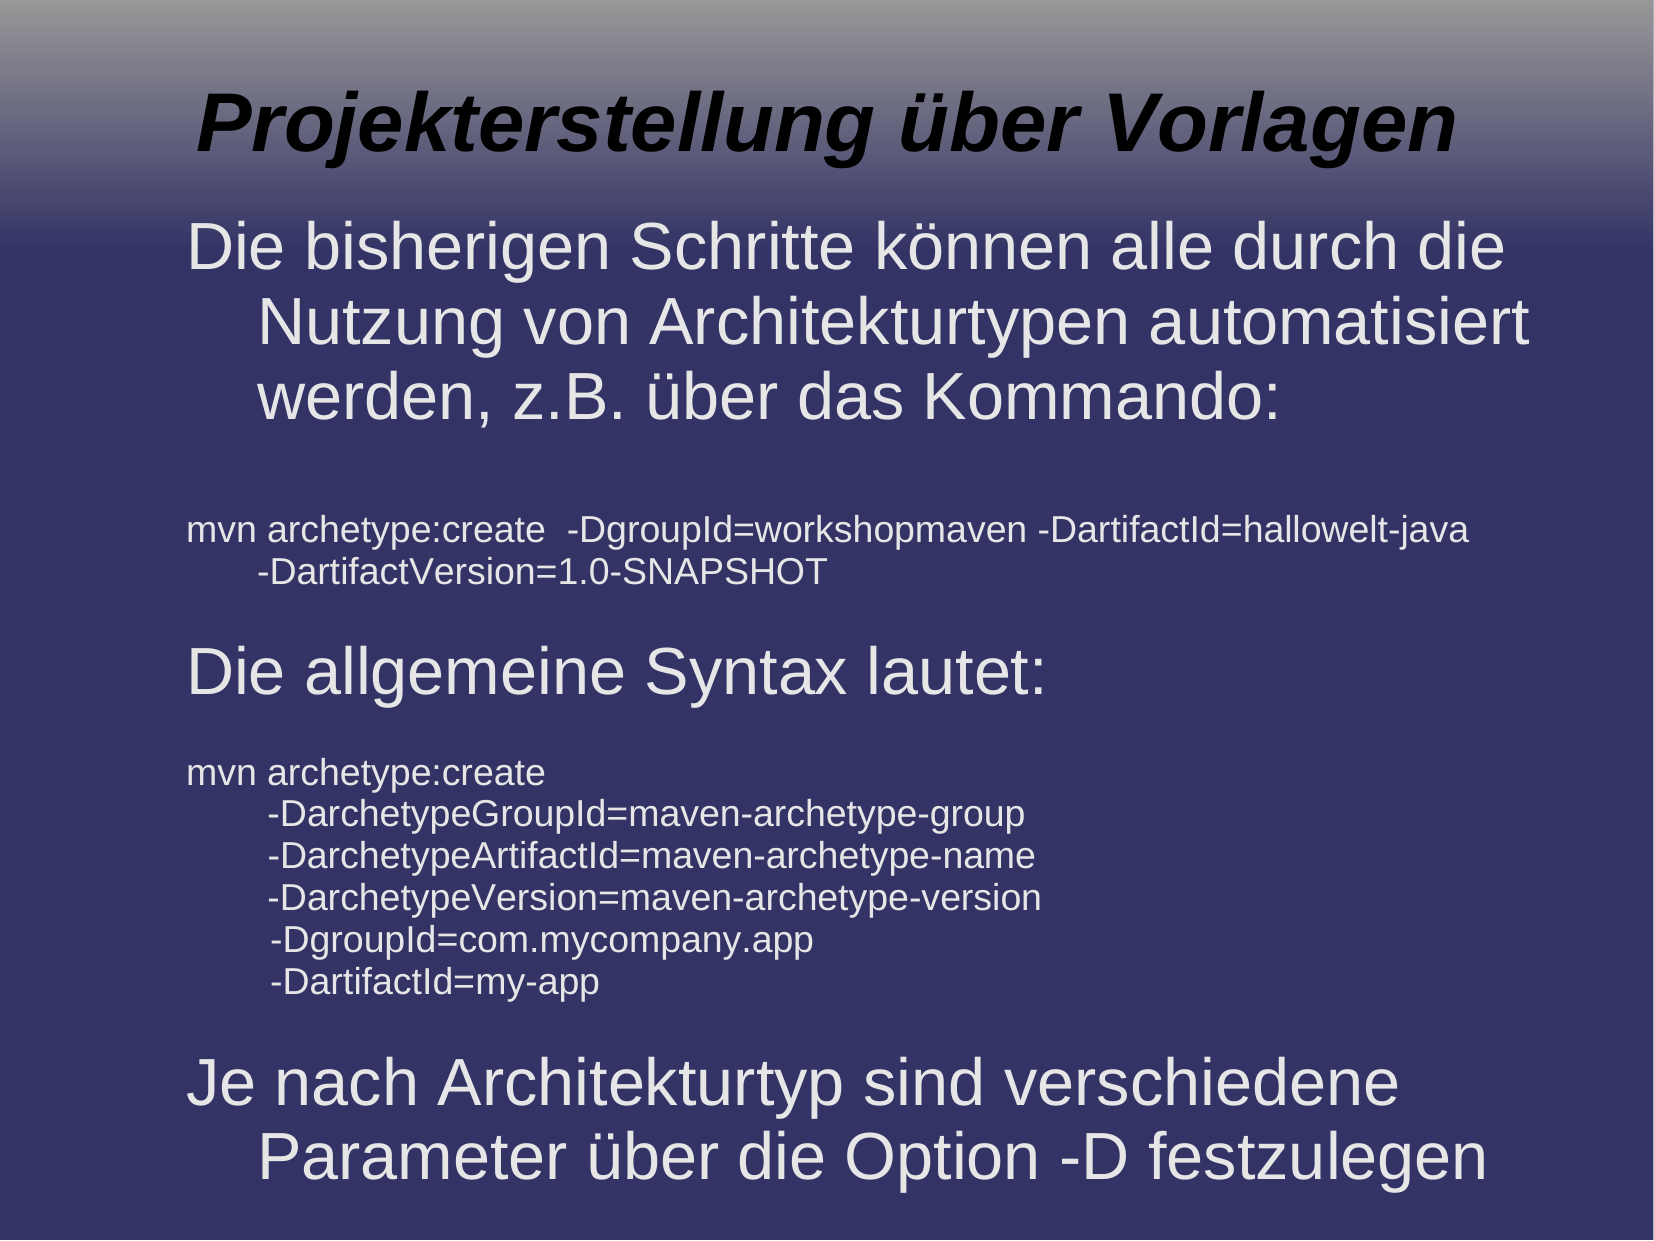

# Projekterstellung über Vorlagen
Die bisherigen Schritte können alle durch die Nutzung von Architekturtypen automatisiert werden, z.B. über das Kommando:
mvn archetype:create -DgroupId=workshopmaven -DartifactId=hallowelt-java
-DartifactVersion=1.0-SNAPSHOT
Die allgemeine Syntax lautet:
mvn archetype:create
 -DarchetypeGroupId=maven-archetype-group
 -DarchetypeArtifactId=maven-archetype-name
 -DarchetypeVersion=maven-archetype-version
 -DgroupId=com.mycompany.app
 -DartifactId=my-app
Je nach Architekturtyp sind verschiedene Parameter über die Option -D festzulegen